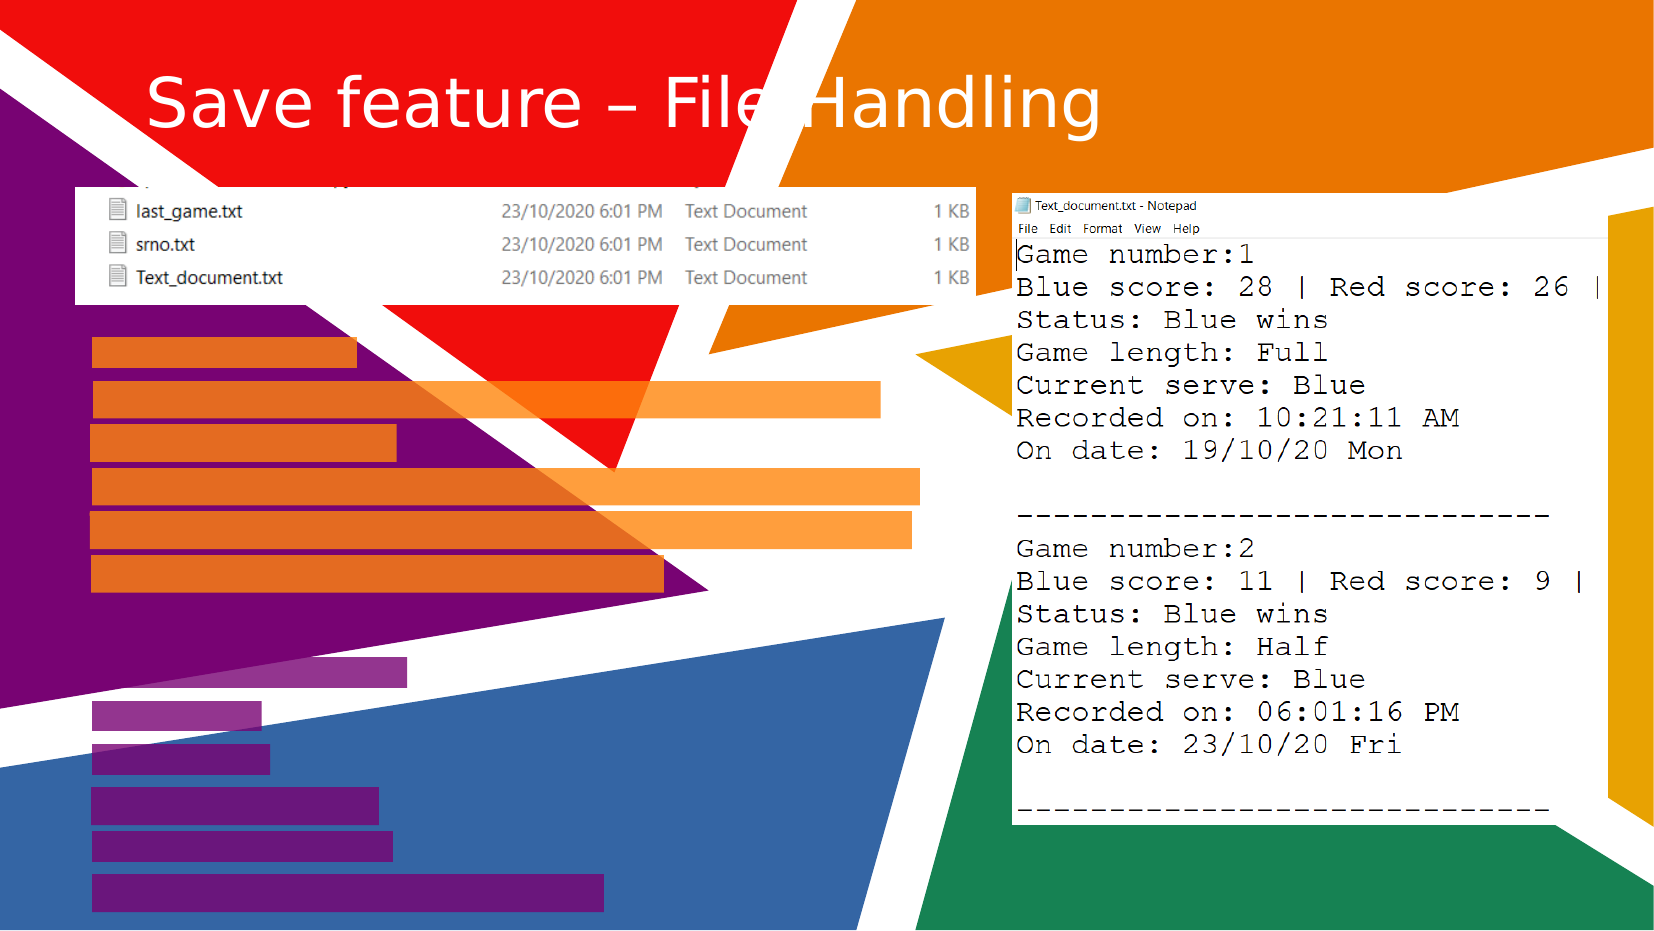

# Save feature – File Handling
Save function:
1. The program uses file handiling to save the game status
2. It uses three files last_game.txt (volatile), Text_document.txt (long term memory) and srno.txt (stores game number)
Details saved:
1. Game number
2. Scores
3. Winner
4. Game length
5. Current serve
6. Date & time of the game